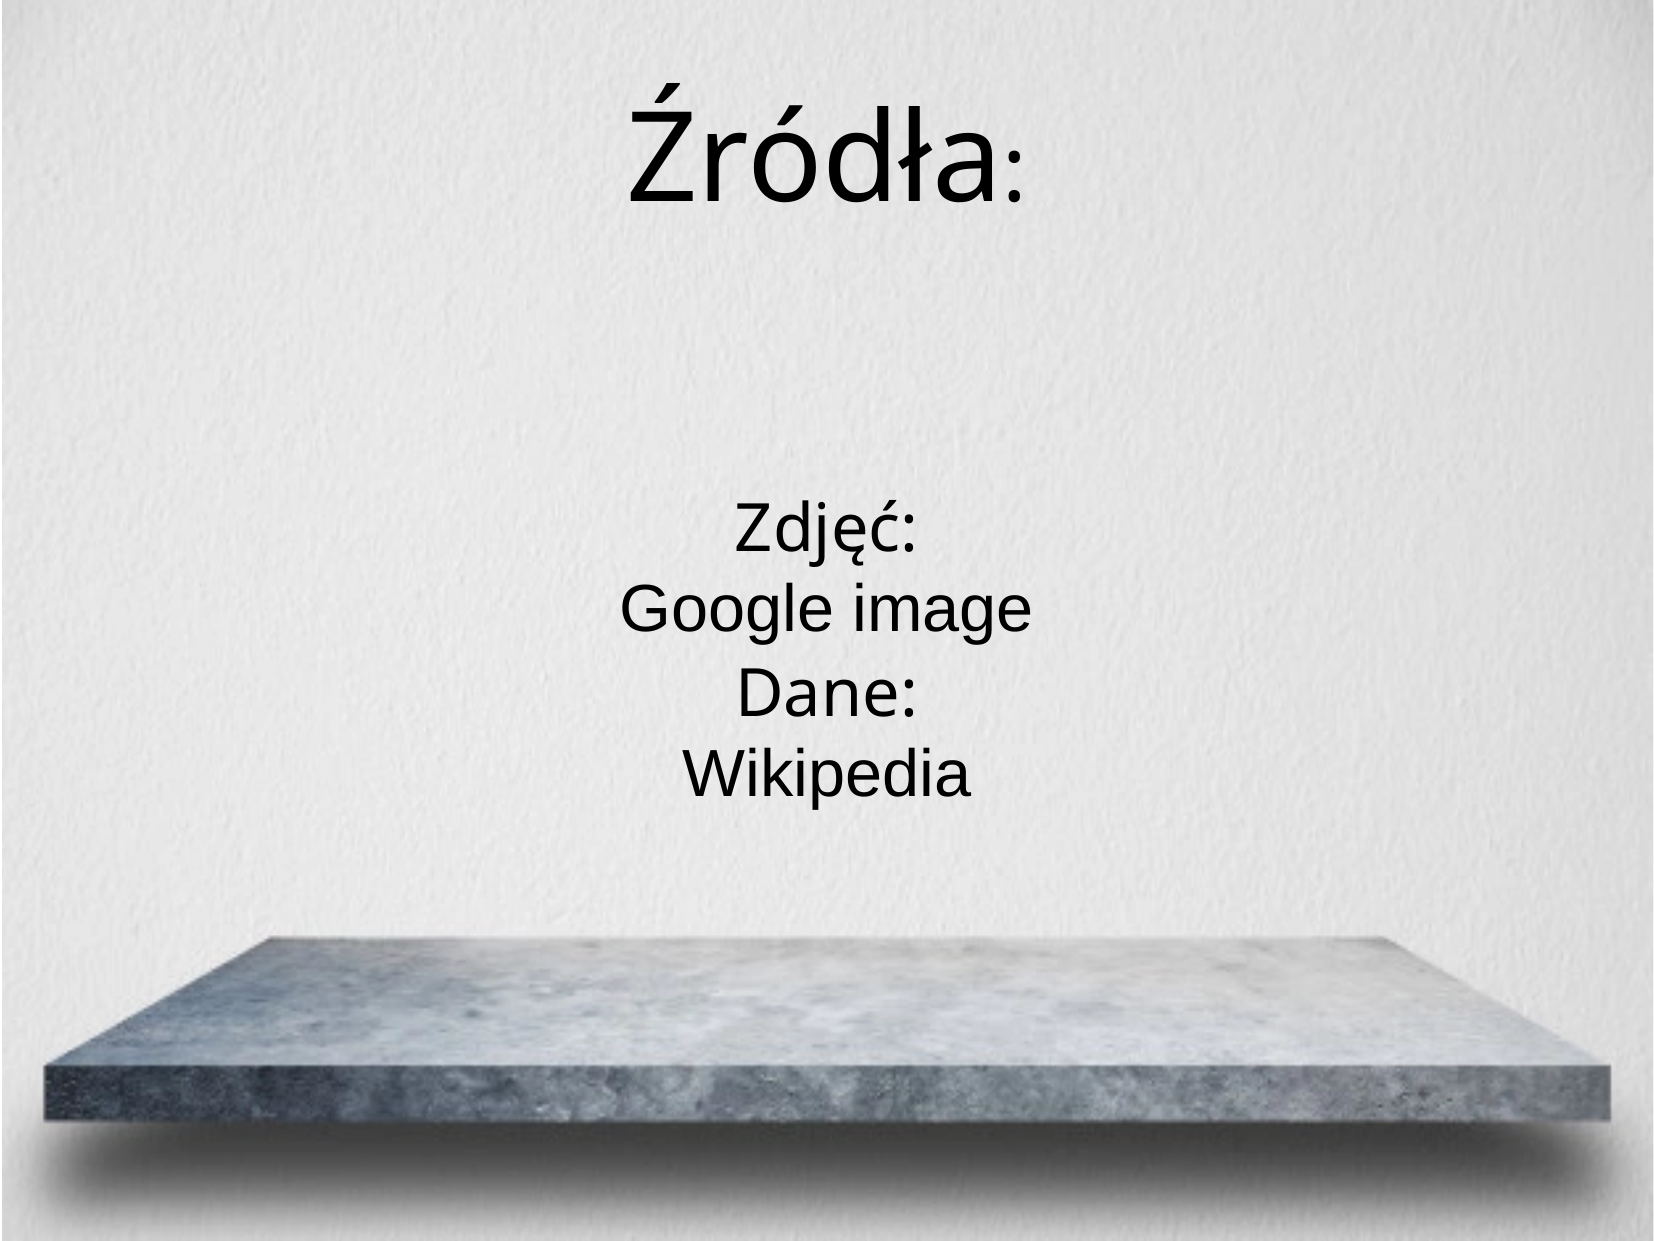

# Źródła:
Zdjęć:
Google image
Dane:
Wikipedia